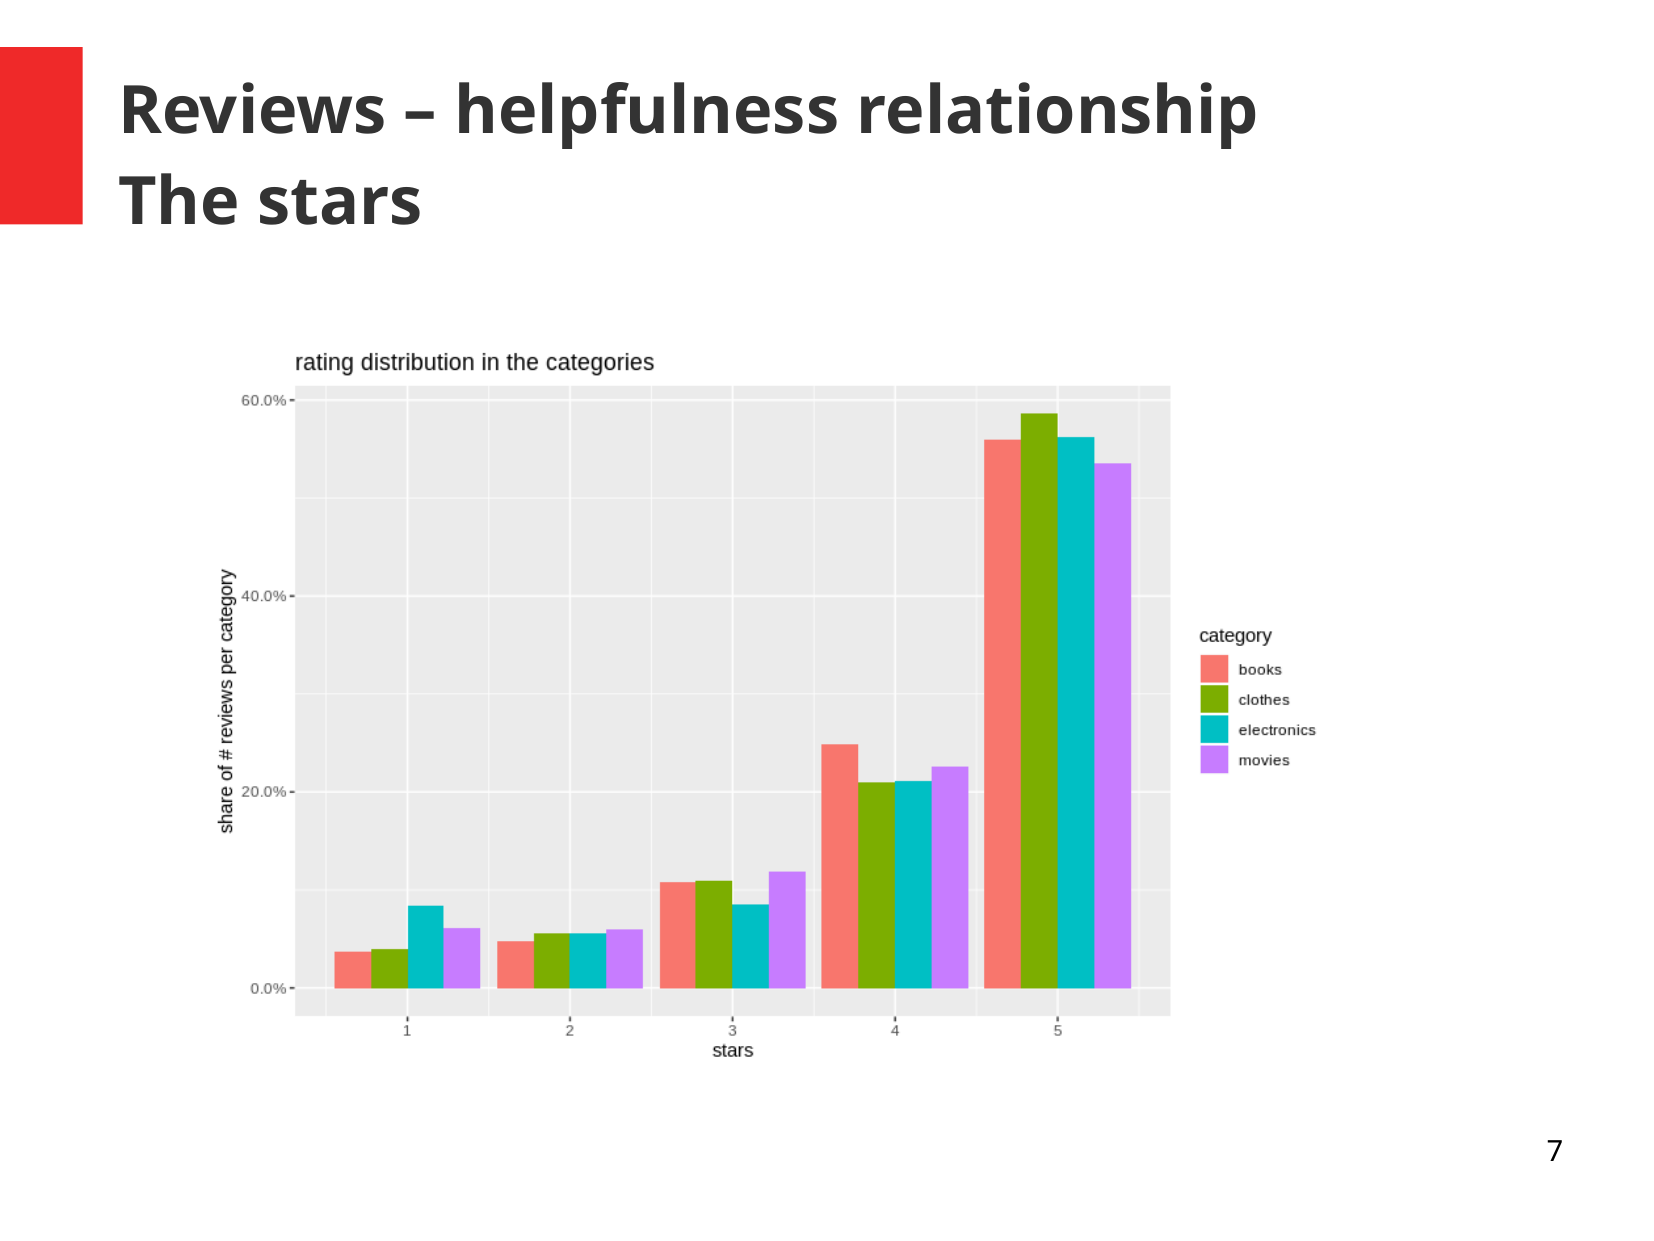

# Reviews – helpfulness relationship The stars
7